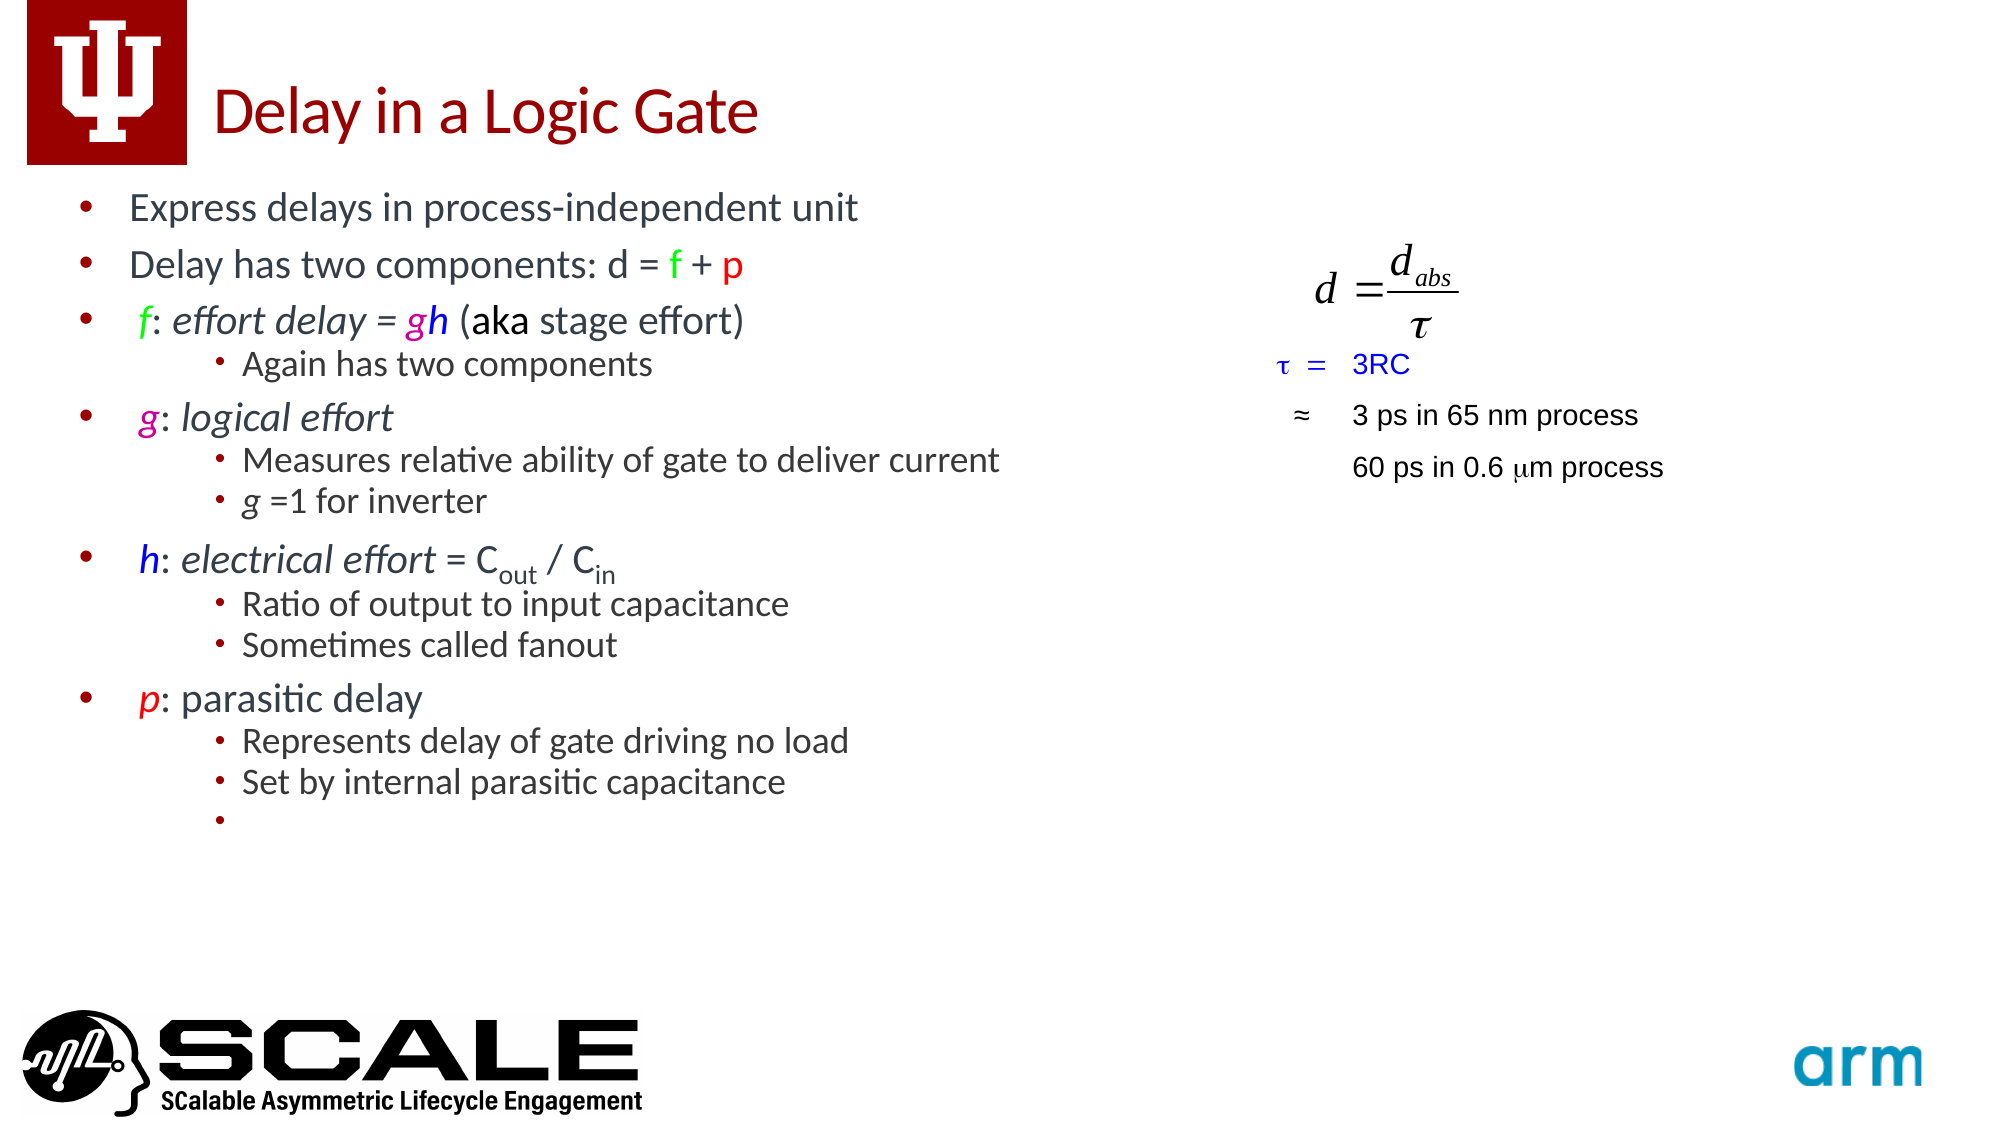

Delay in a Logic Gate
# Express delays in process-independent unit
Delay has two components: d = f + p
 f: effort delay = gh (aka stage effort)
Again has two components
 g: logical effort
Measures relative ability of gate to deliver current
g =1 for inverter
 h: electrical effort = Cout / Cin
Ratio of output to input capacitance
Sometimes called fanout
 p: parasitic delay
Represents delay of gate driving no load
Set by internal parasitic capacitance
τ =	3RC
 ≈	3 ps in 65 nm process
 	60 ps in 0.6 μm process